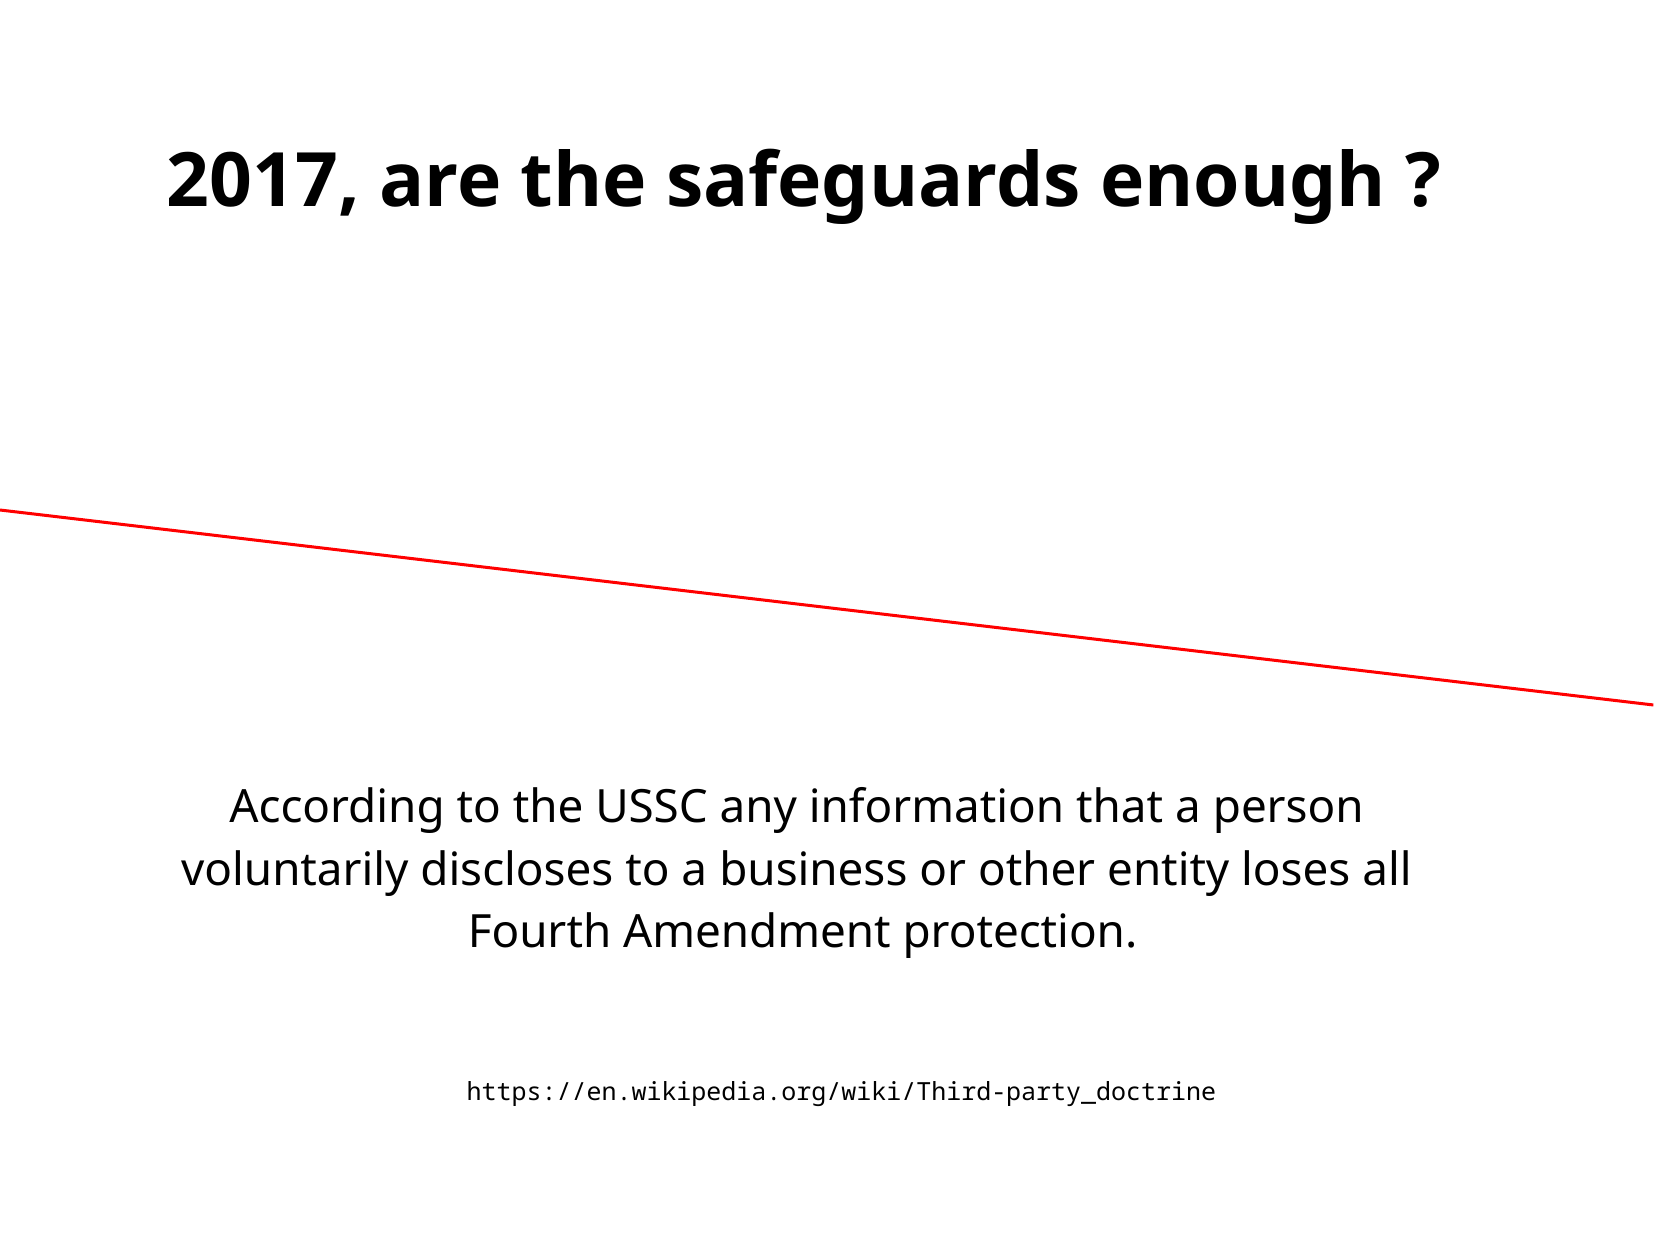

2017, are the safeguards enough ?
According to the USSC any information that a person
voluntarily discloses to a business or other entity loses all
Fourth Amendment protection.
https://en.wikipedia.org/wiki/Third-party_doctrine